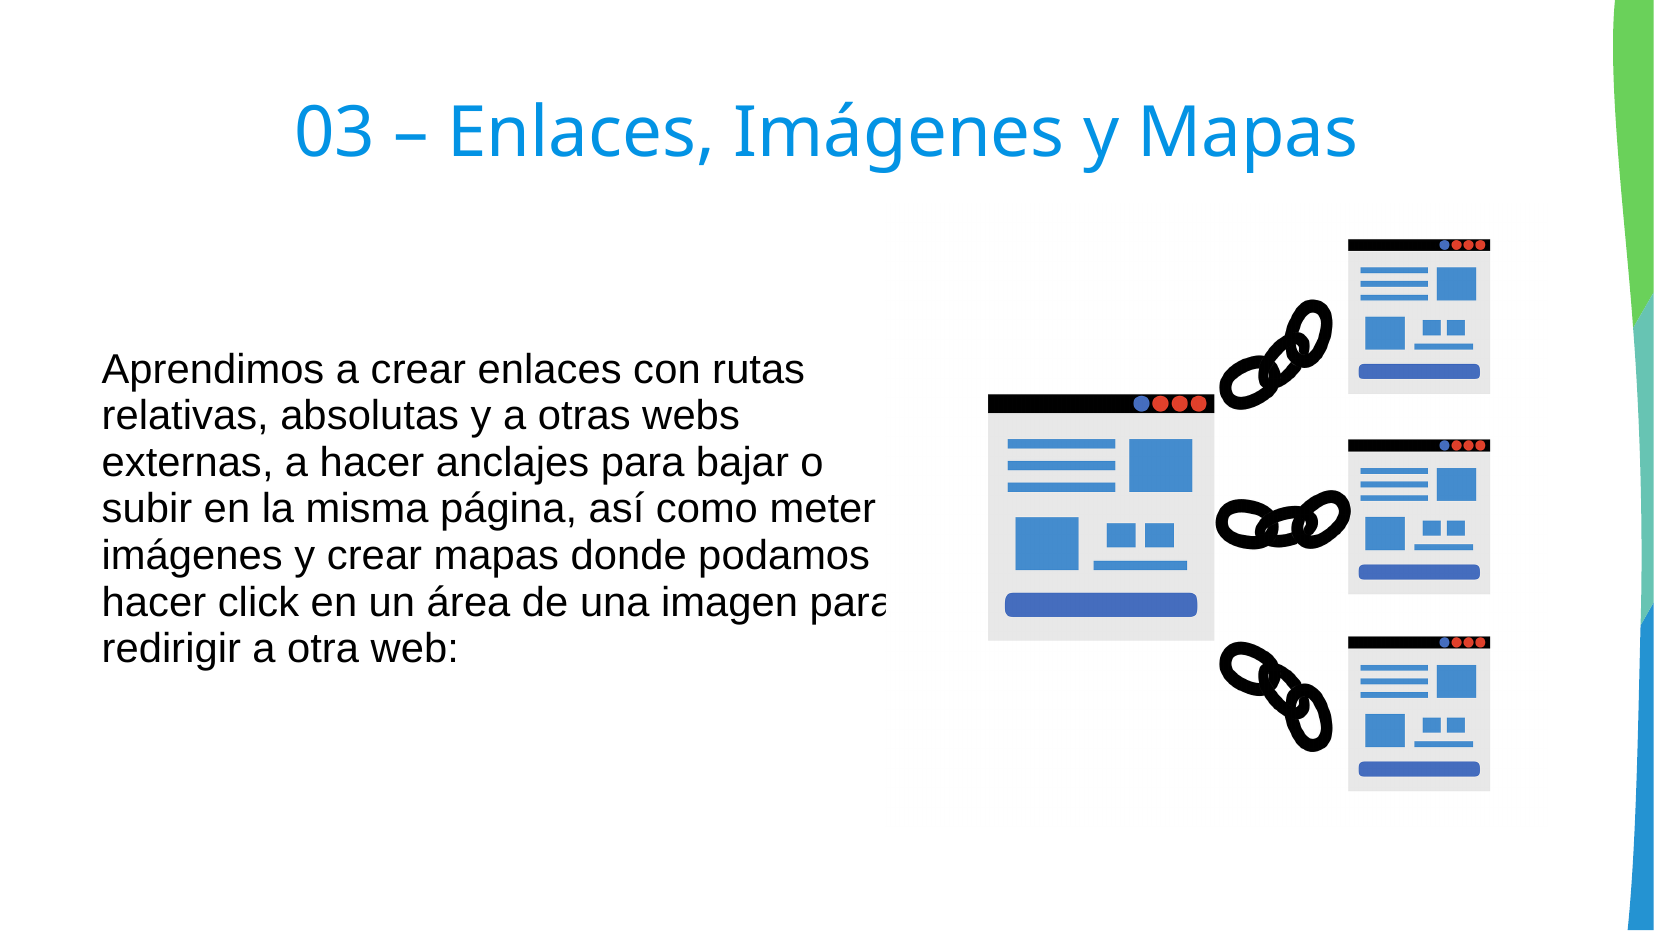

03 – Enlaces, Imágenes y Mapas
Aprendimos a crear enlaces con rutas relativas, absolutas y a otras webs externas, a hacer anclajes para bajar o subir en la misma página, así como meter imágenes y crear mapas donde podamos hacer click en un área de una imagen para redirigir a otra web: